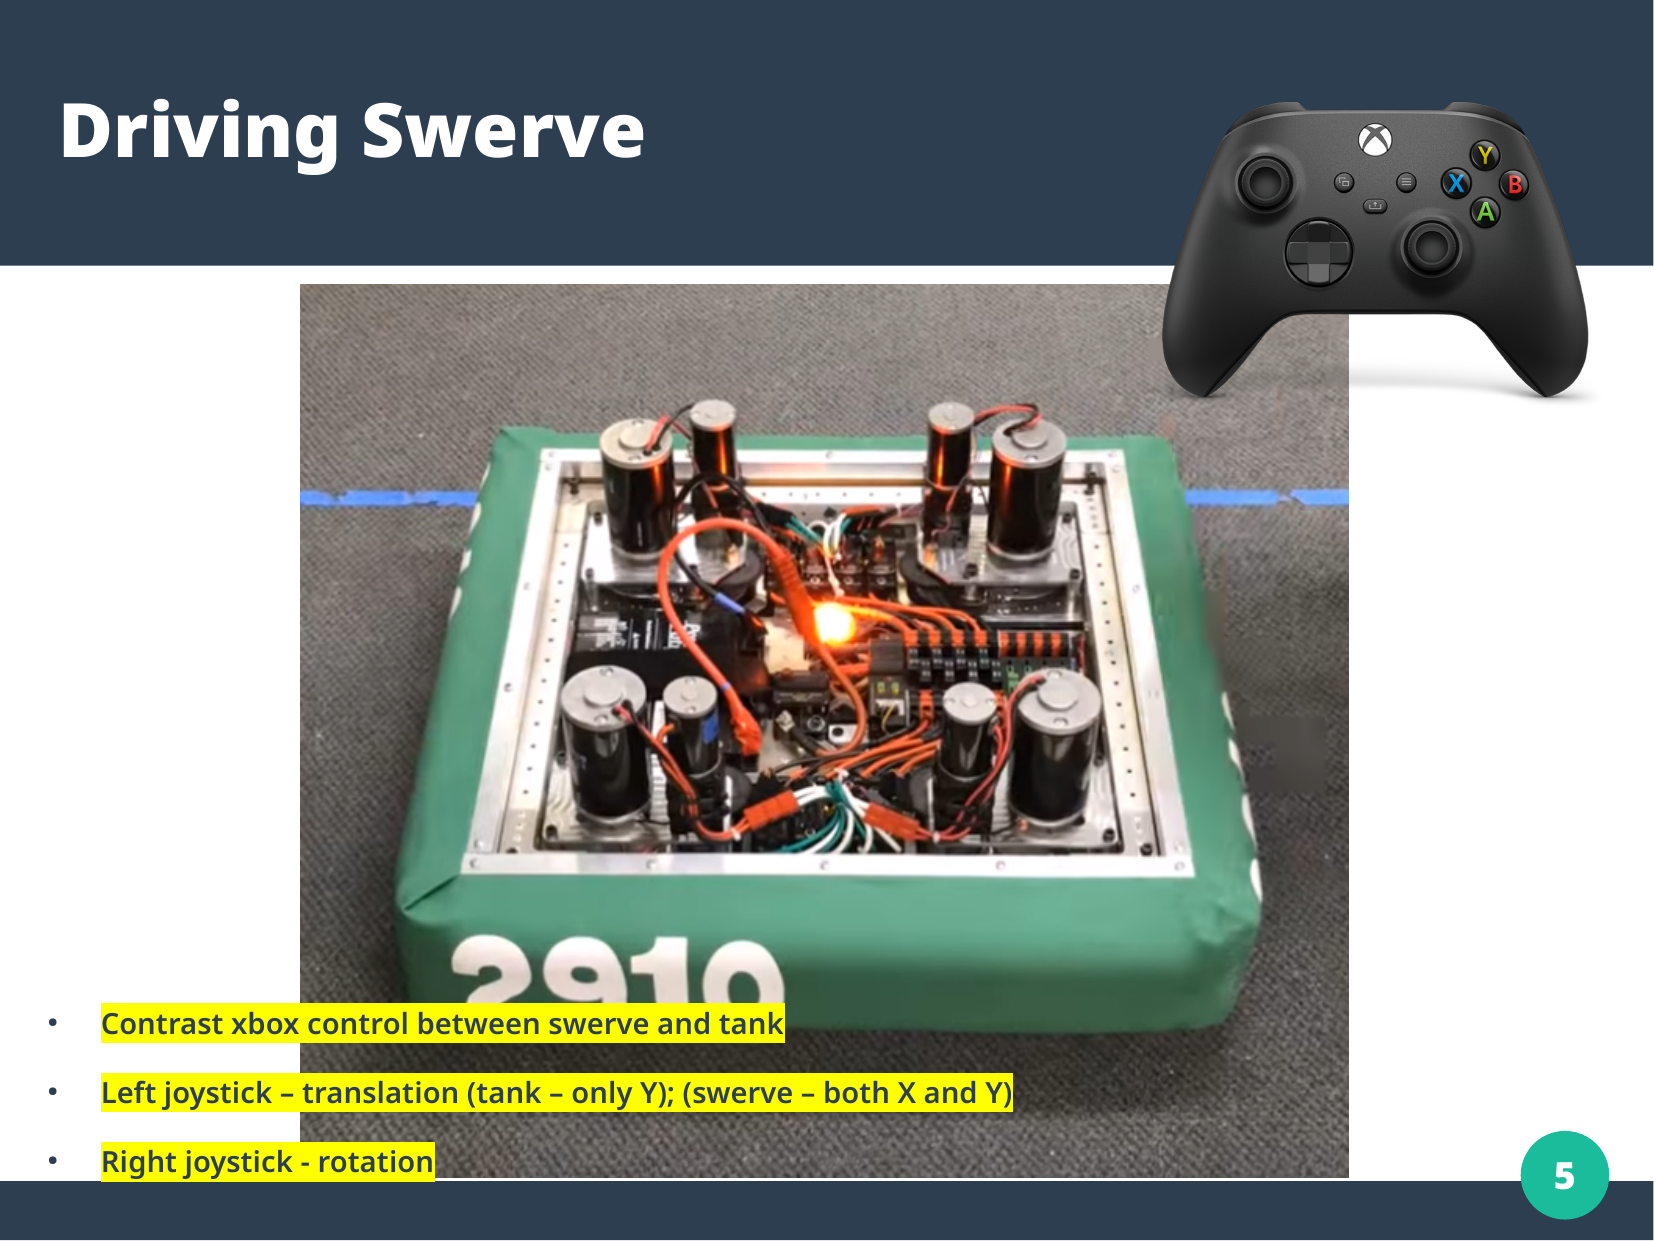

# Driving Swerve
Contrast xbox control between swerve and tank
Left joystick – translation (tank – only Y); (swerve – both X and Y)
Right joystick - rotation
5